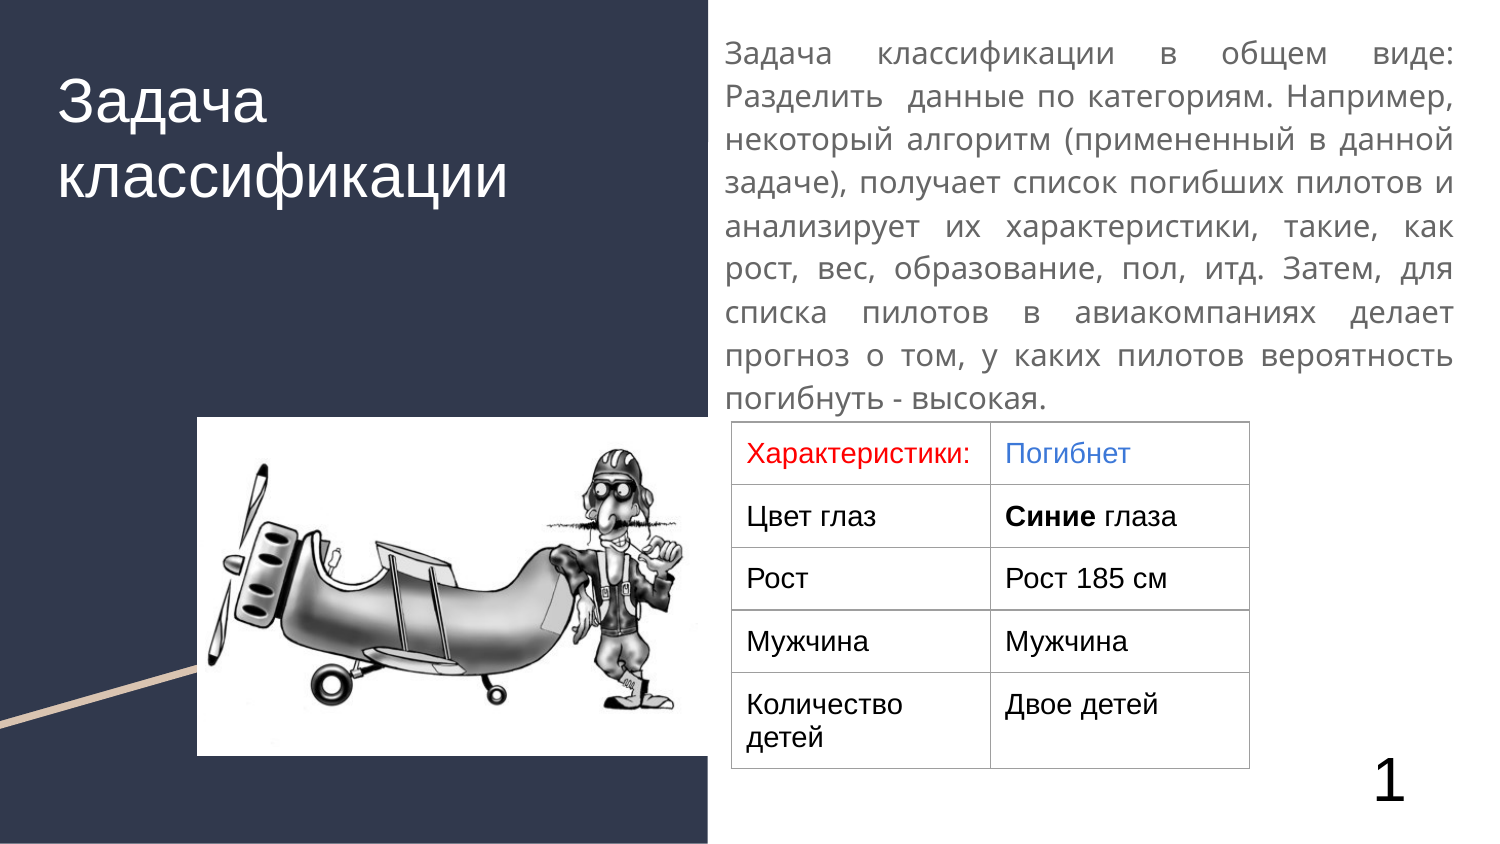

Задача классификации в общем виде: Разделить данные по категориям. Например, некоторый алгоритм (примененный в данной задаче), получает список погибших пилотов и анализирует их характеристики, такие, как рост, вес, образование, пол, итд. Затем, для списка пилотов в авиакомпаниях делает прогноз о том, у каких пилотов вероятность погибнуть - высокая.
# Задача классификации
| Характеристики: | Погибнет |
| --- | --- |
| Цвет глаз | Синие глаза |
| Рост | Рост 185 см |
| Мужчина | Мужчина |
| Количество детей | Двое детей |
1